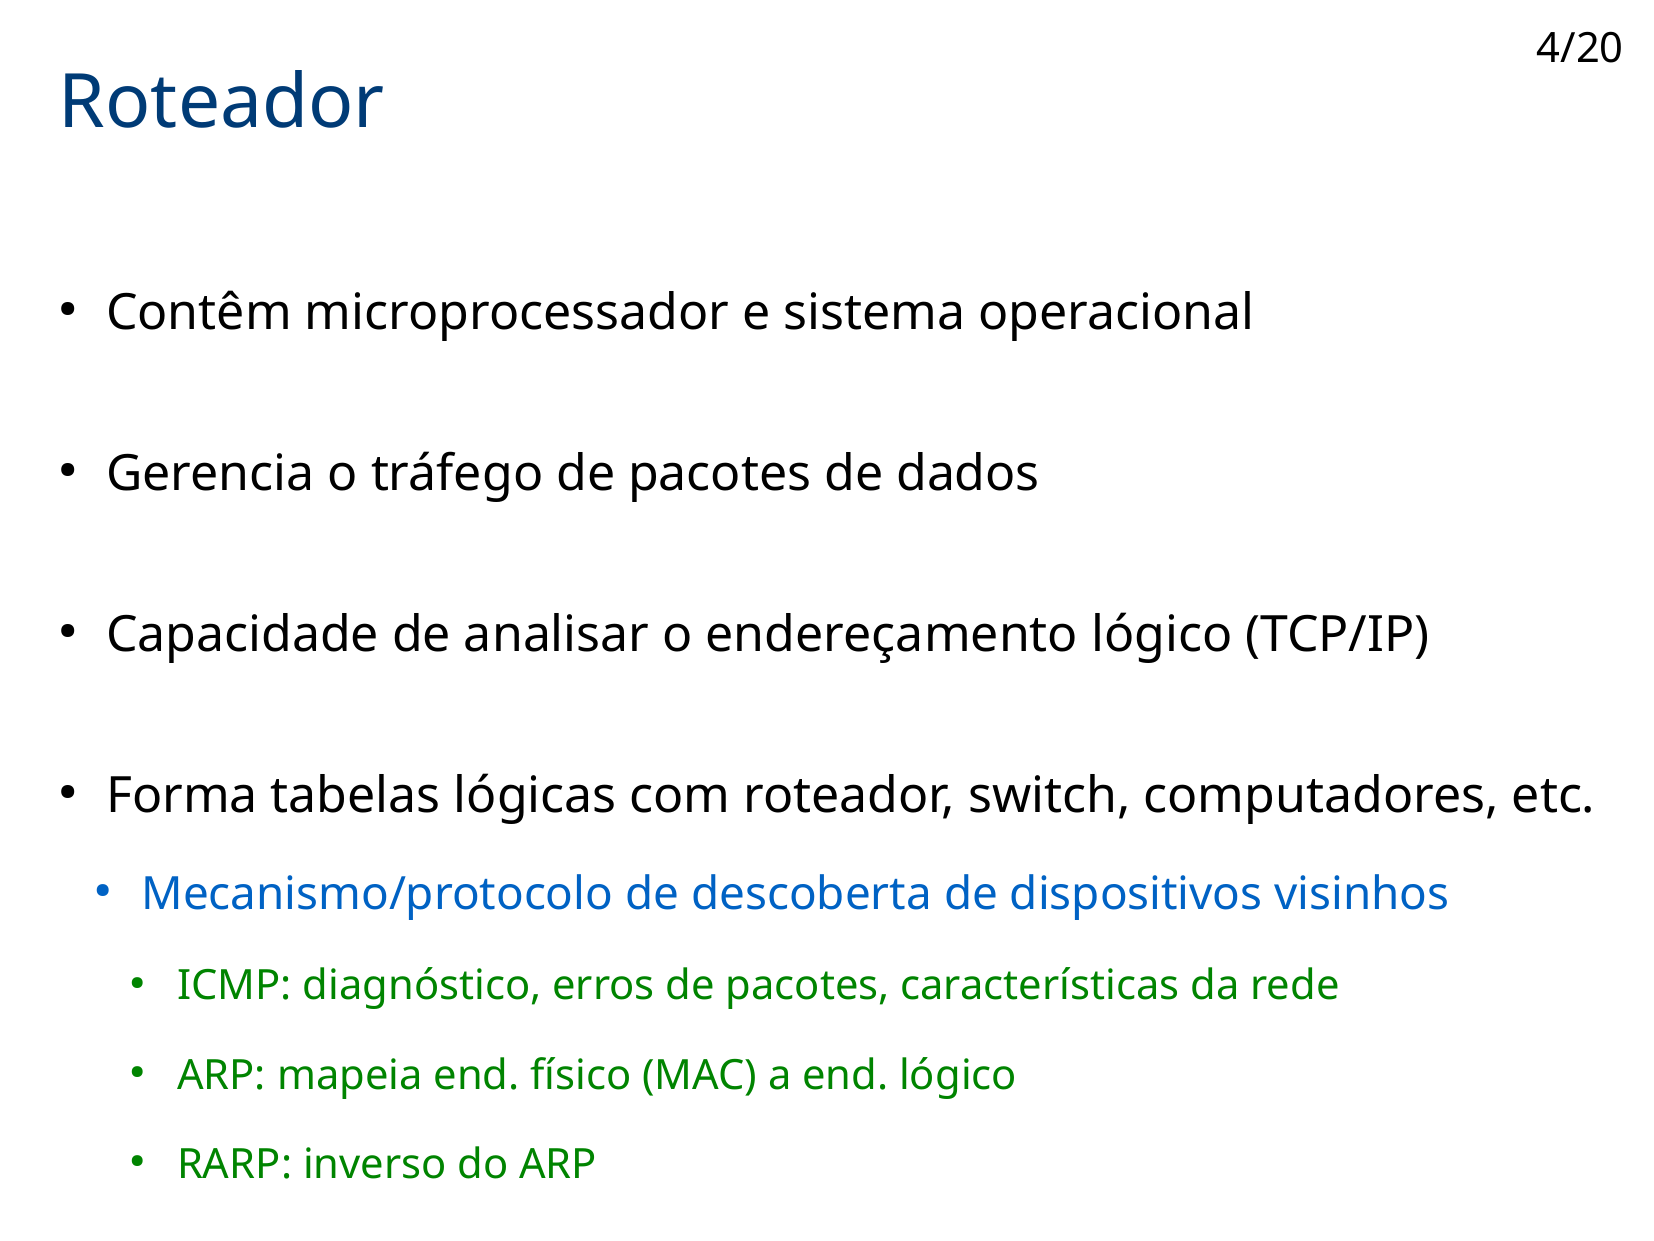

4
# Roteador
Contêm microprocessador e sistema operacional
Gerencia o tráfego de pacotes de dados
Capacidade de analisar o endereçamento lógico (TCP/IP)
Forma tabelas lógicas com roteador, switch, computadores, etc.
Mecanismo/protocolo de descoberta de dispositivos visinhos
ICMP: diagnóstico, erros de pacotes, características da rede
ARP: mapeia end. físico (MAC) a end. lógico
RARP: inverso do ARP